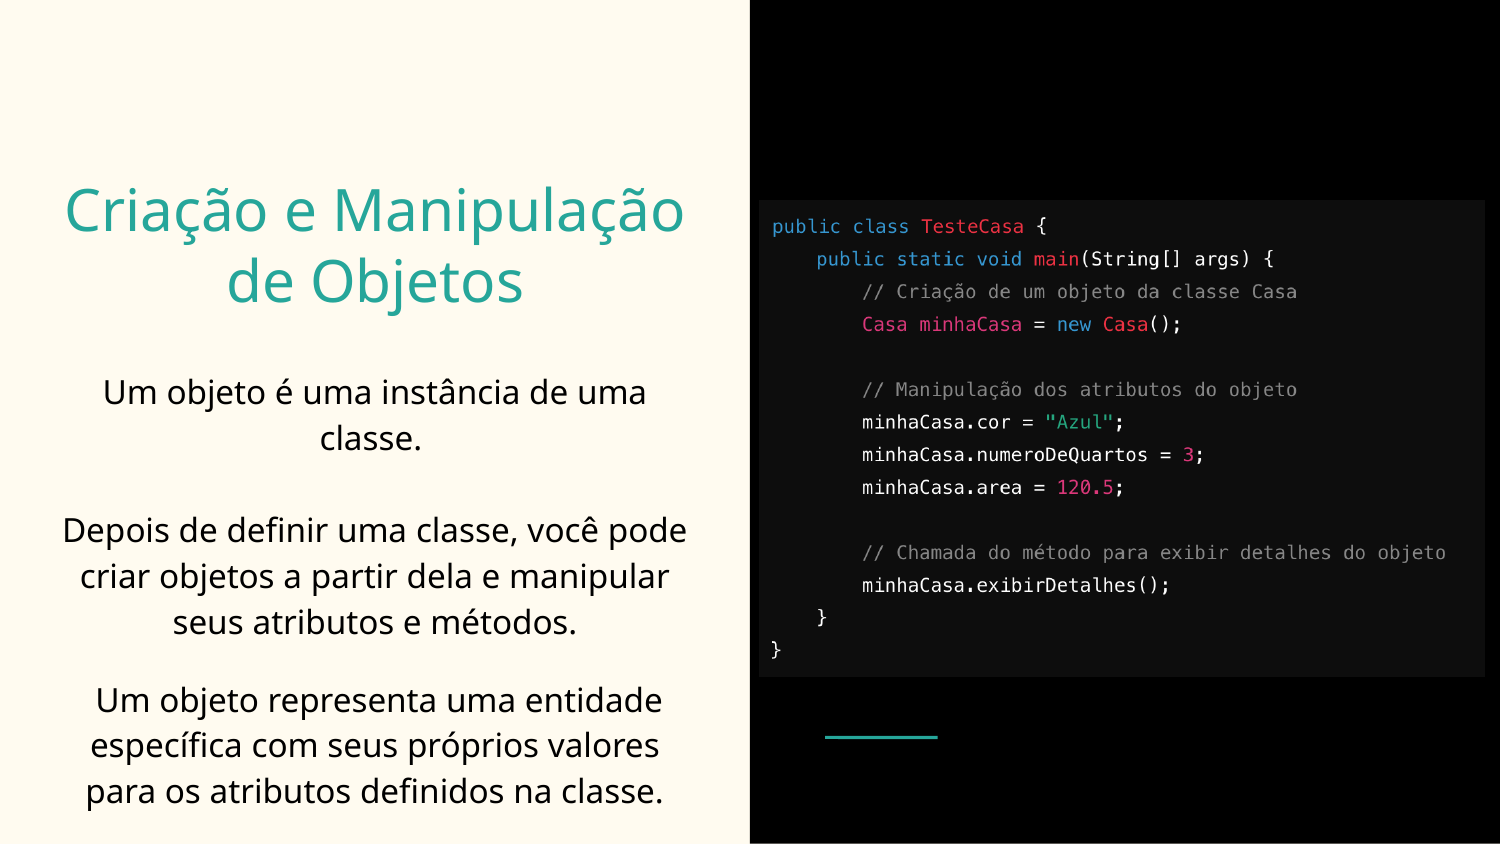

# Criação e Manipulação de Objetos
Um objeto é uma instância de uma classe.
Depois de definir uma classe, você pode criar objetos a partir dela e manipular seus atributos e métodos.
 Um objeto representa uma entidade específica com seus próprios valores para os atributos definidos na classe.